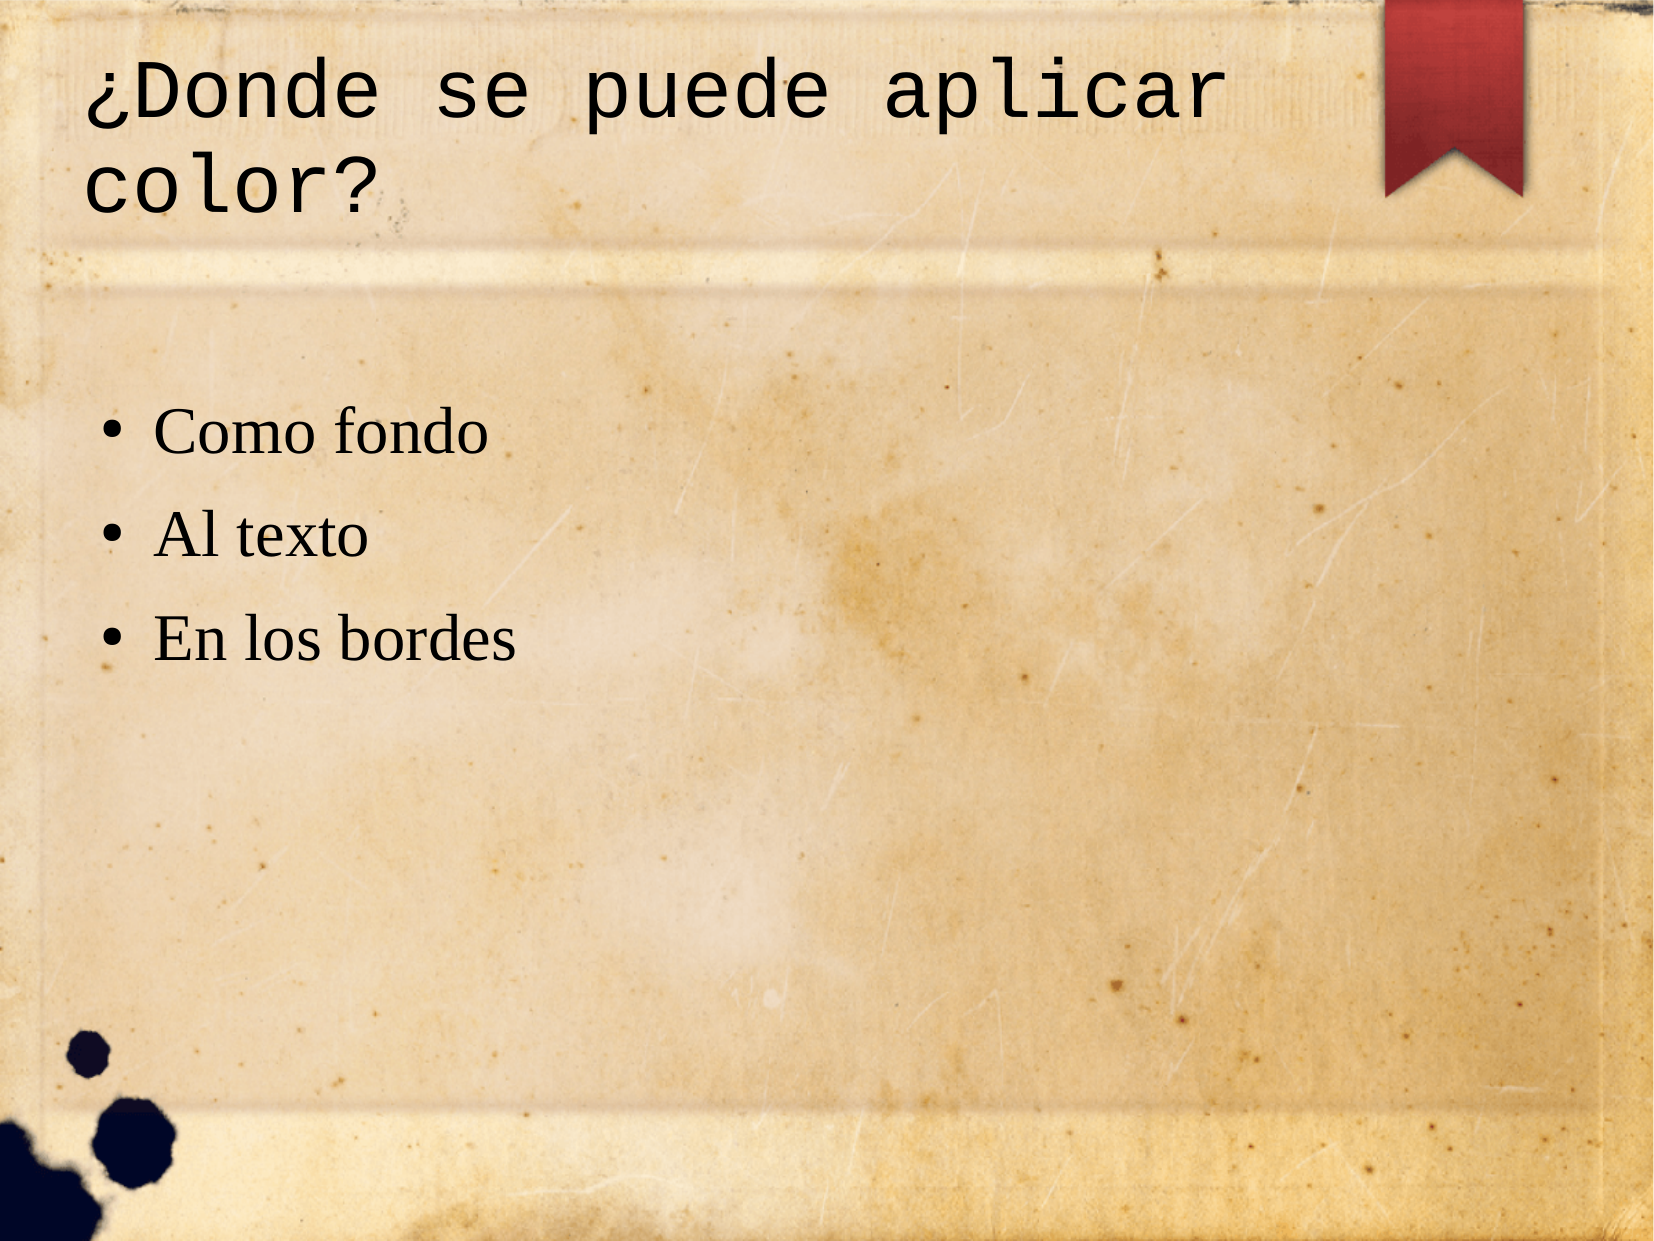

# ¿Donde se puede aplicar color?
Como fondo
Al texto
En los bordes